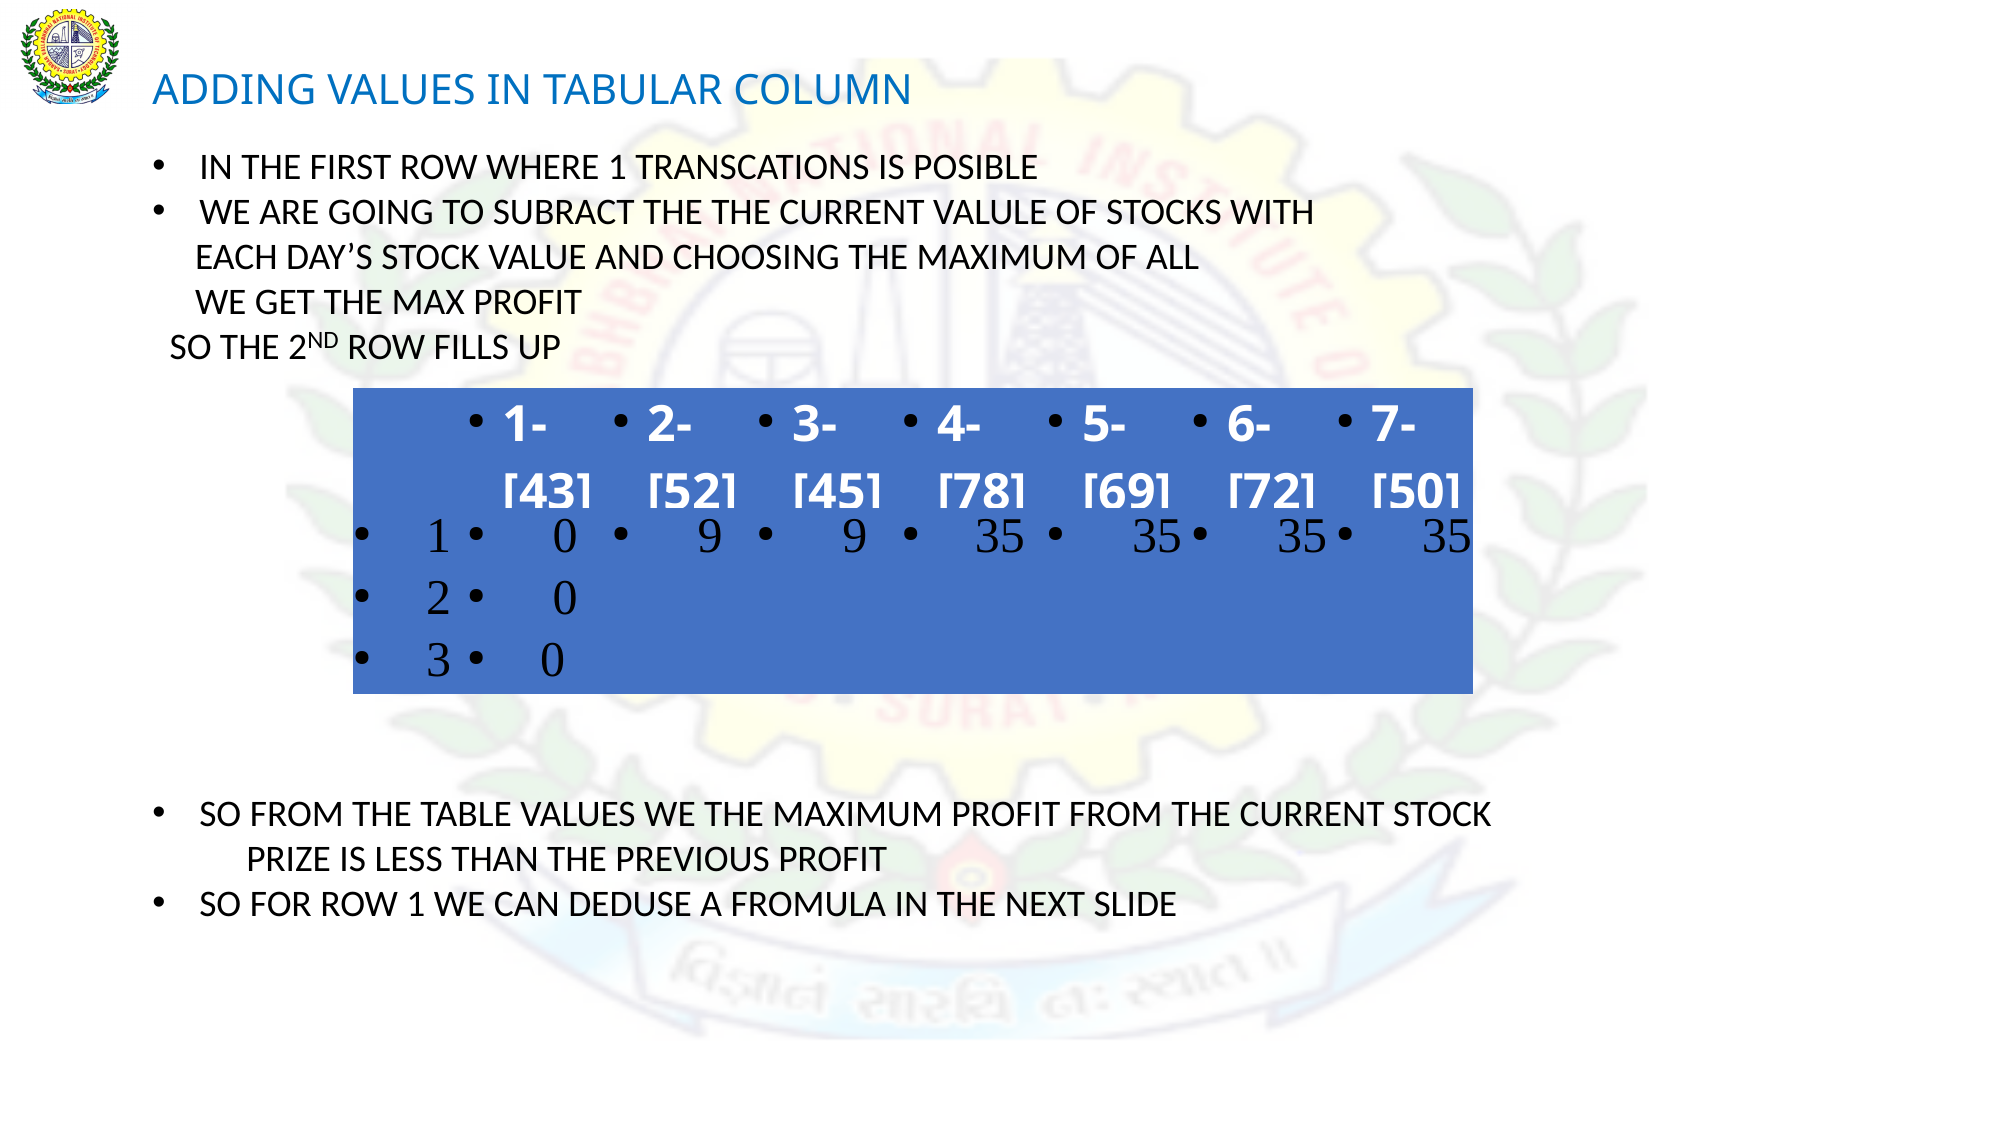

# ADDING VALUES IN TABULAR COLUMN
IN THE FIRST ROW WHERE 1 TRANSCATIONS IS POSIBLE
WE ARE GOING TO SUBRACT THE THE CURRENT VALULE OF STOCKS WITH
 EACH DAY’S STOCK VALUE AND CHOOSING THE MAXIMUM OF ALL
 WE GET THE MAX PROFIT
 SO THE 2ND ROW FILLS UP
| | 1-[43] | 2-[52] | 3-[45] | 4-[78] | 5-[69] | 6-[72] | 7-[50] |
| --- | --- | --- | --- | --- | --- | --- | --- |
| 1 | 0 | 9 | 9 | 35 | 35 | 35 | 35 |
| 2 | 0 | | | | | | |
| 3 | 0 | | | | | | |
SO FROM THE TABLE VALUES WE THE MAXIMUM PROFIT FROM THE CURRENT STOCK PRIZE IS LESS THAN THE PREVIOUS PROFIT
SO FOR ROW 1 WE CAN DEDUSE A FROMULA IN THE NEXT SLIDE